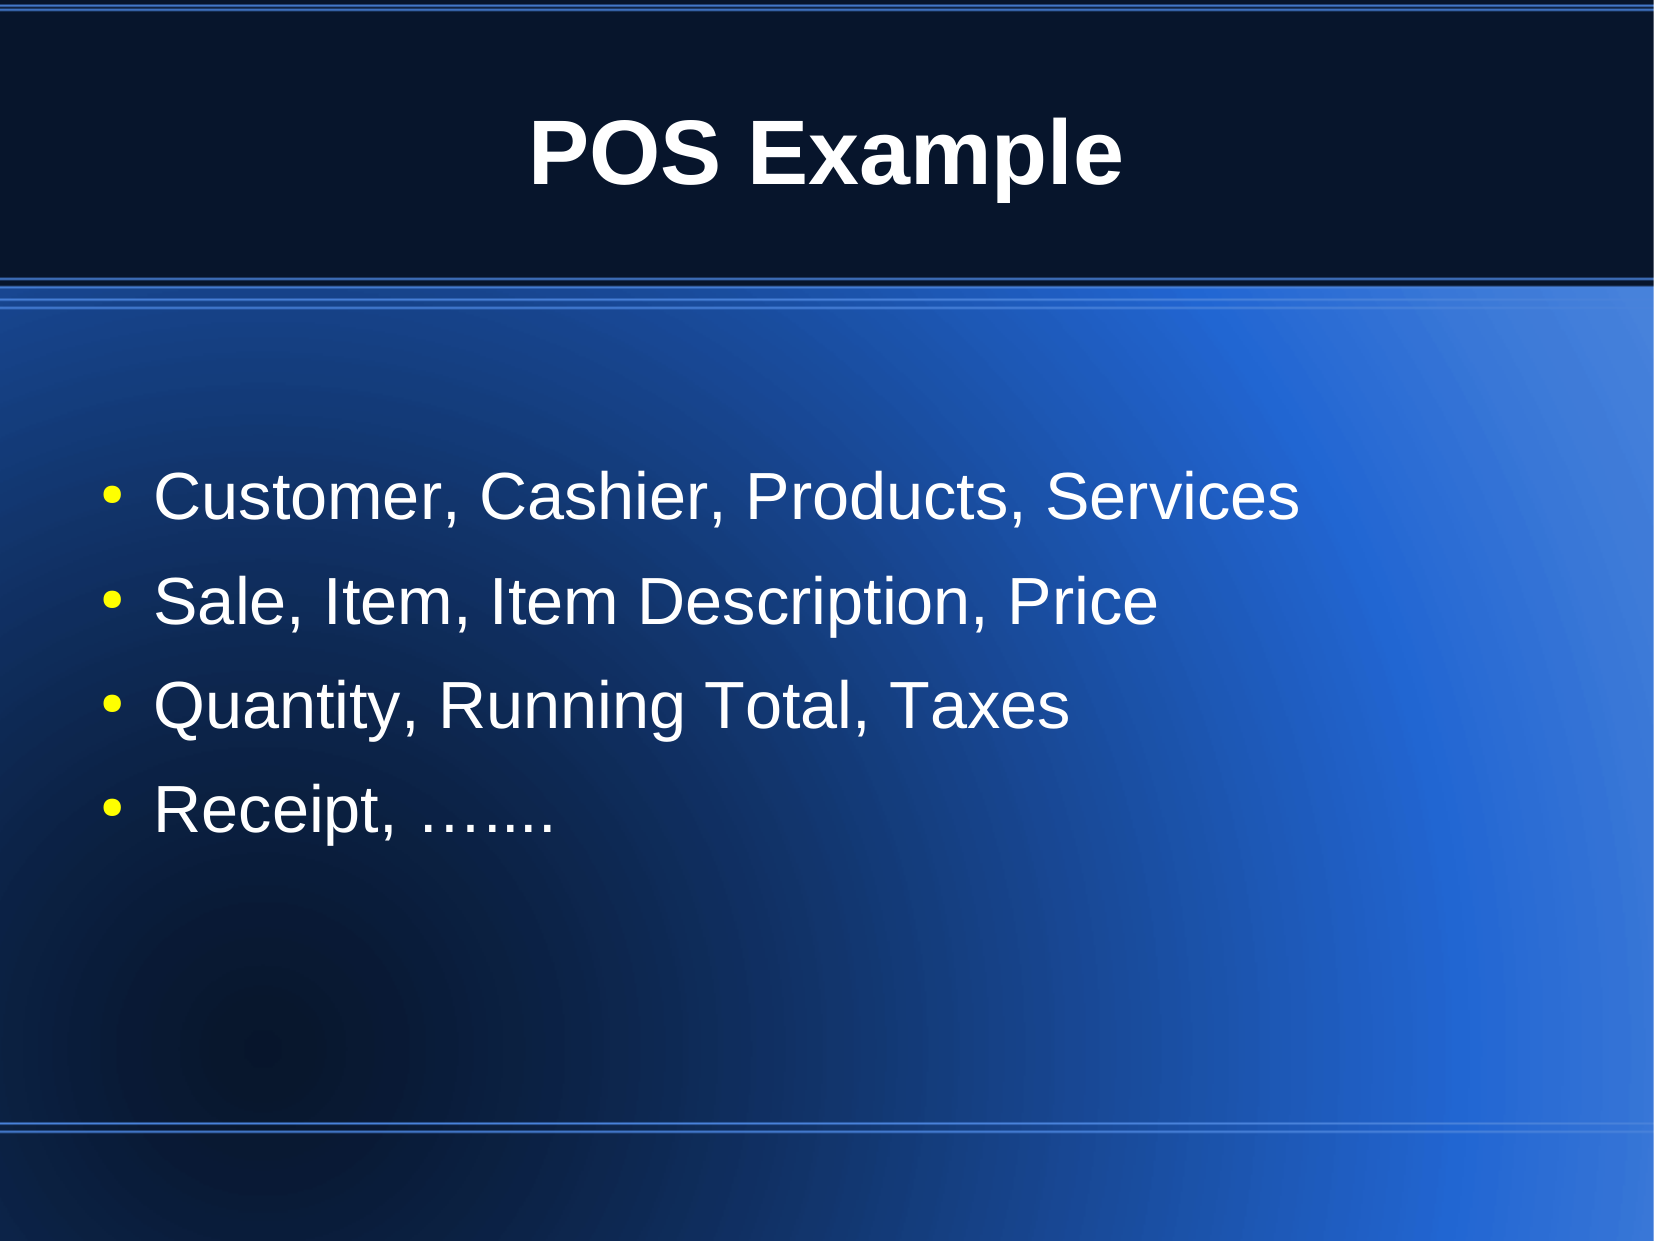

# POS Example
Customer, Cashier, Products, Services
Sale, Item, Item Description, Price
Quantity, Running Total, Taxes
Receipt, …....